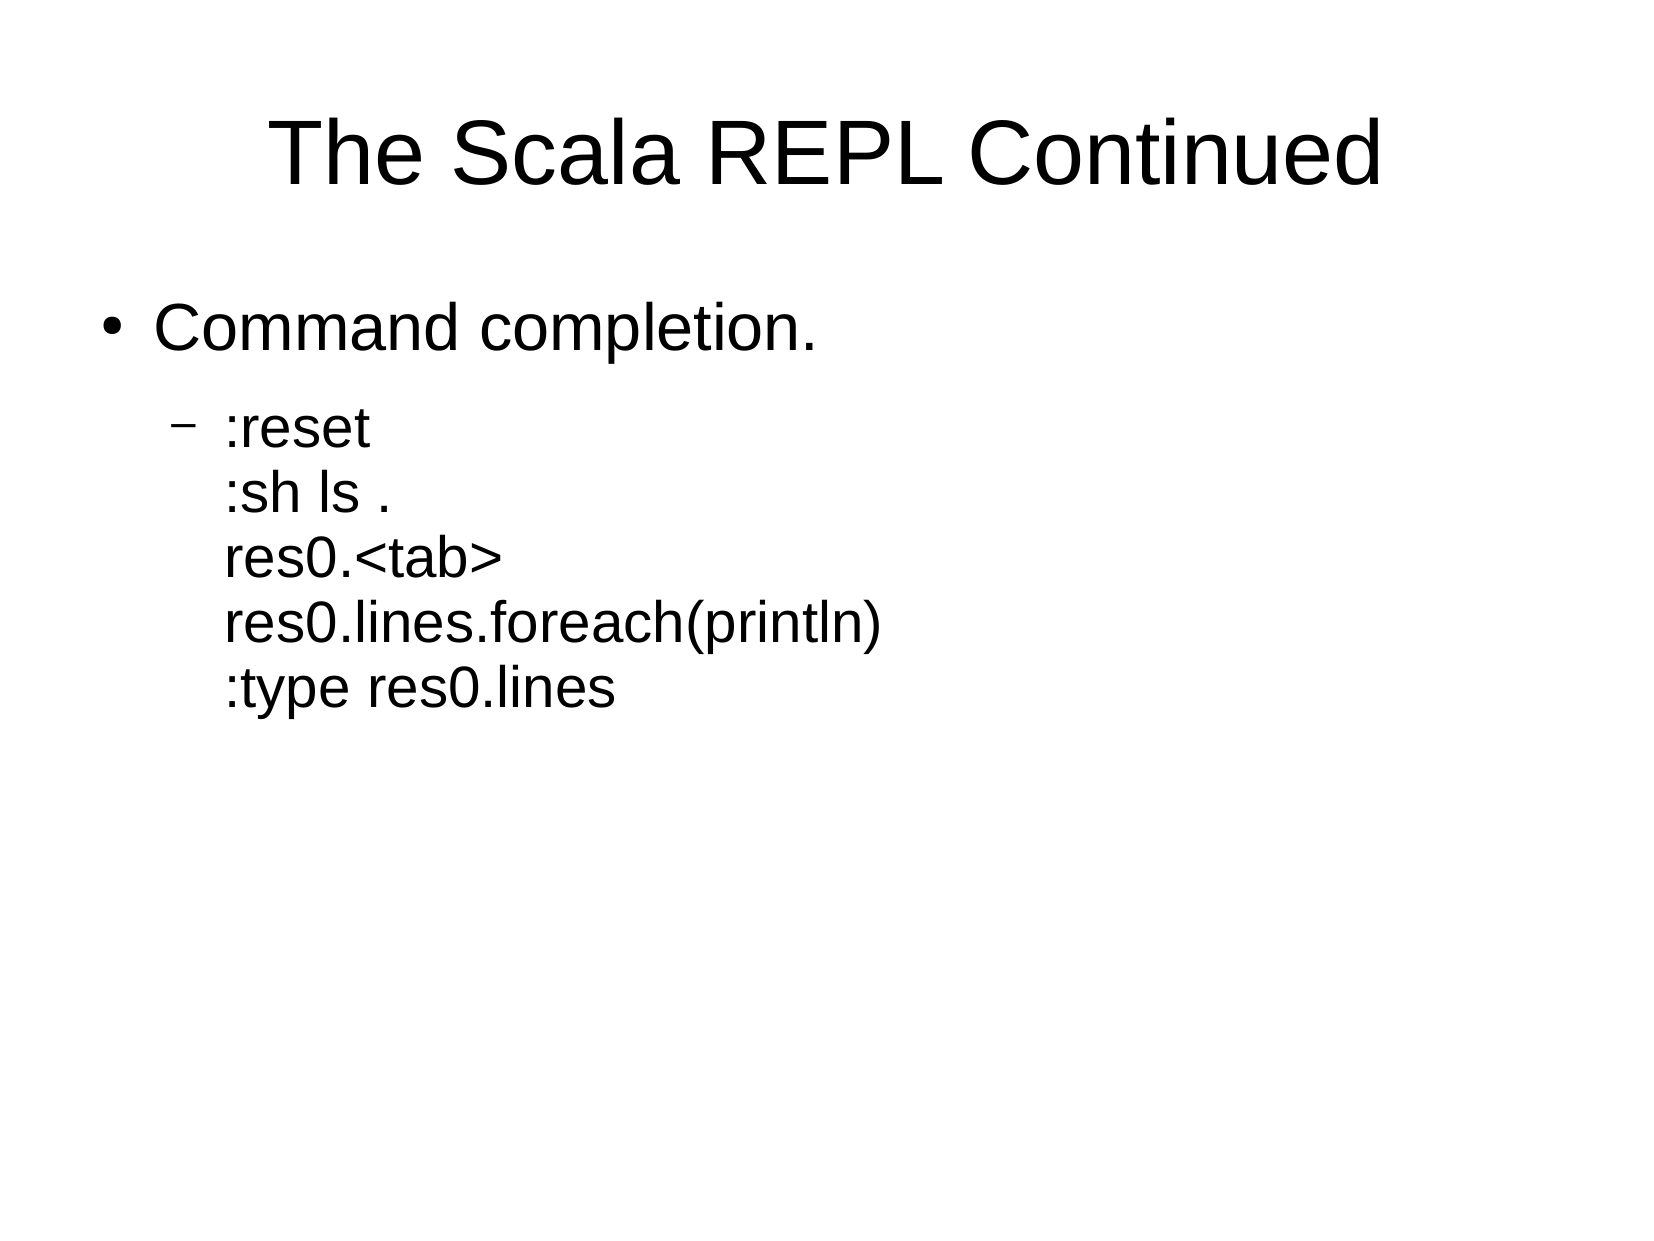

# The Scala REPL Continued
Command completion.
:reset
:sh ls .
res0.<tab>
res0.lines.foreach(println)
:type res0.lines